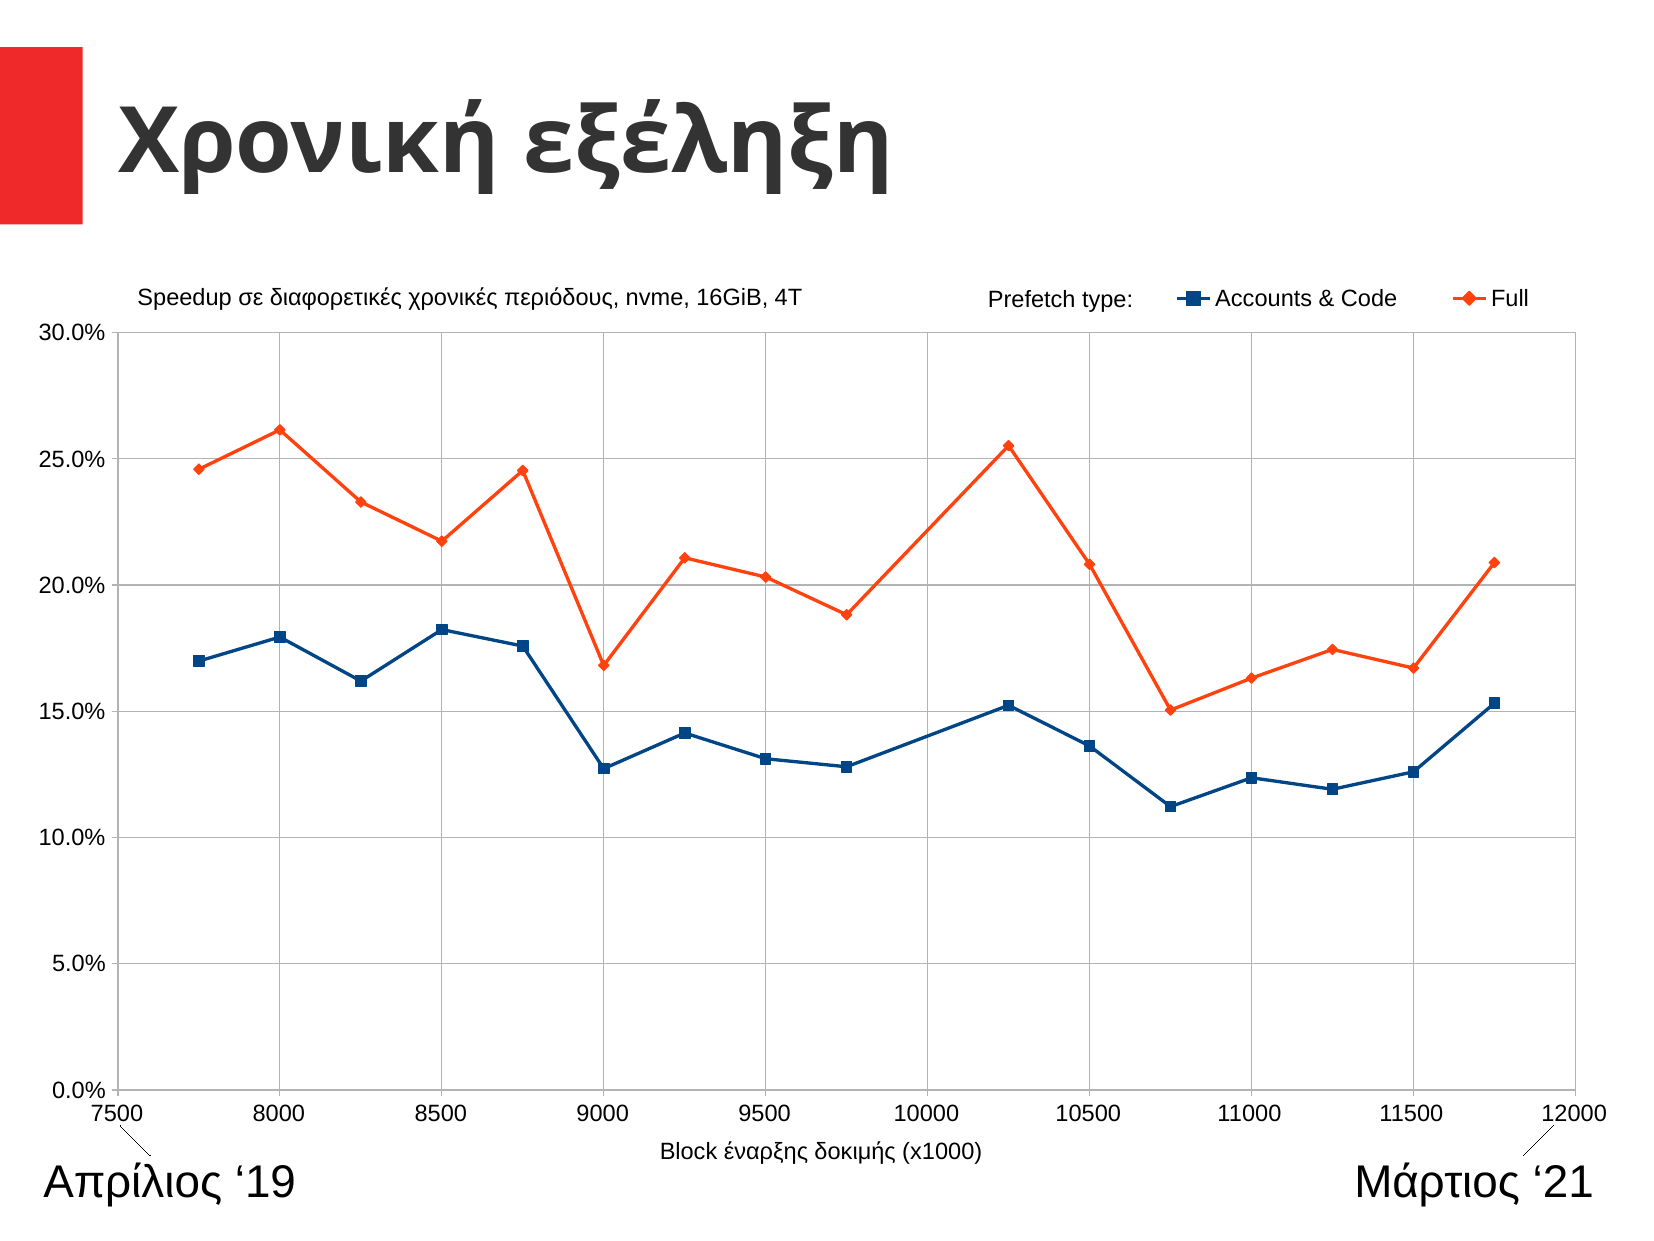

# Χρονική εξέληξη
49
Απρίλιος ‘19
Μάρτιος ‘21